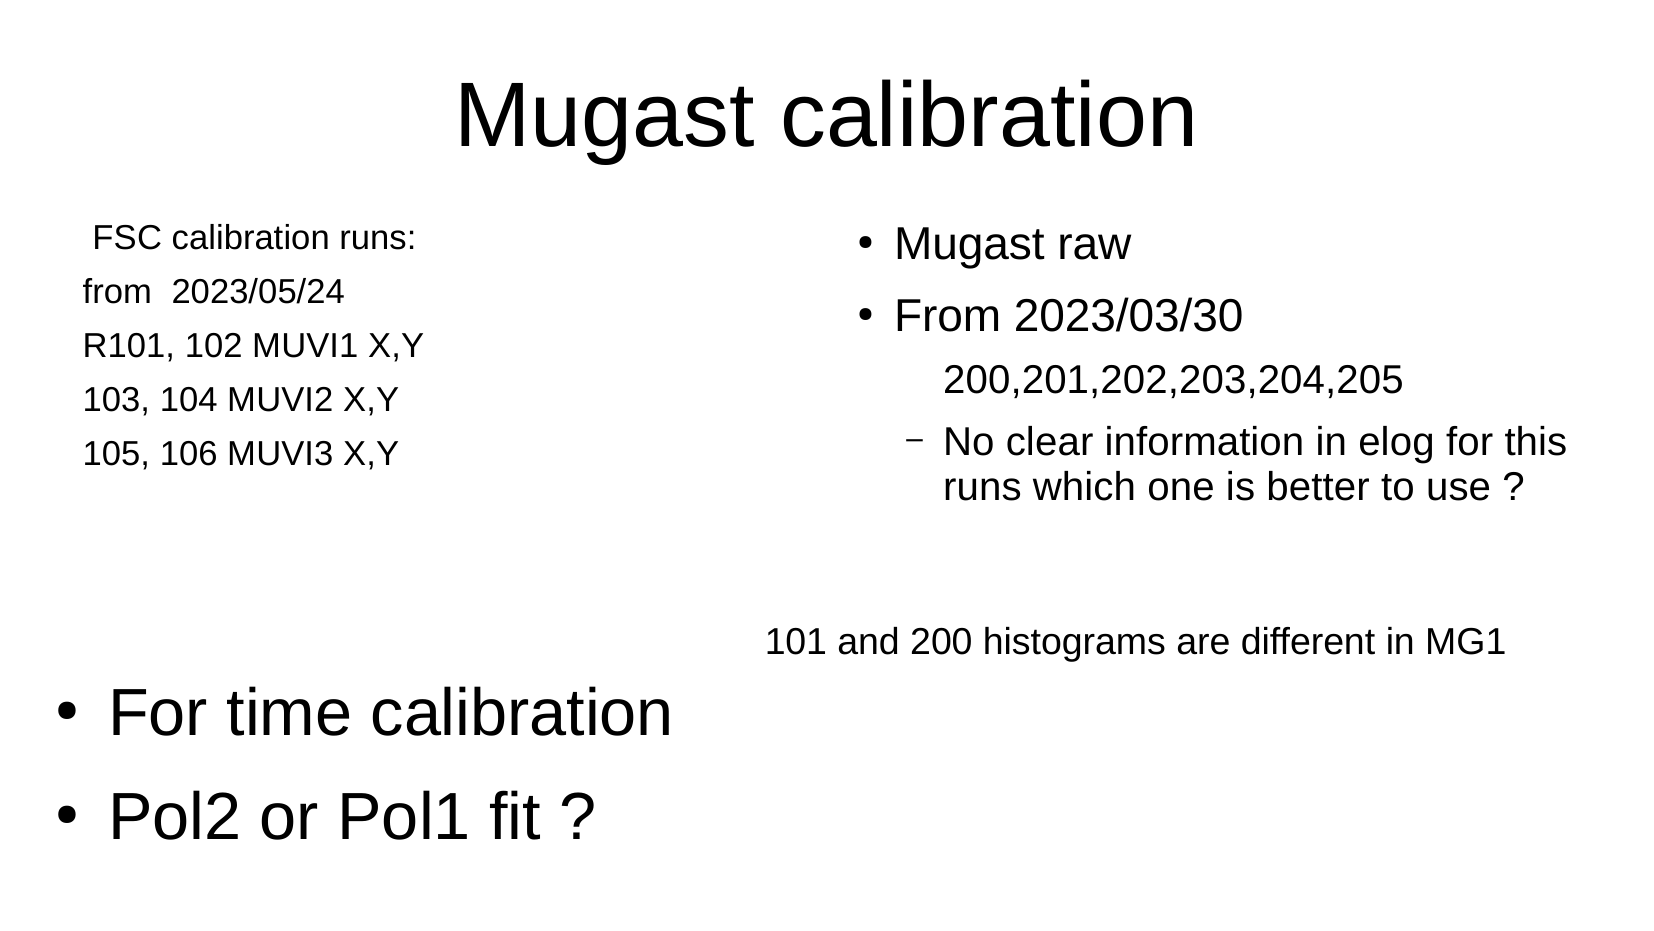

# Mugast calibration
 FSC calibration runs:
from 2023/05/24
R101, 102 MUVI1 X,Y
103, 104 MUVI2 X,Y
105, 106 MUVI3 X,Y
Mugast raw
From 2023/03/30
200,201,202,203,204,205
No clear information in elog for this runs which one is better to use ?
101 and 200 histograms are different in MG1
For time calibration
Pol2 or Pol1 fit ?